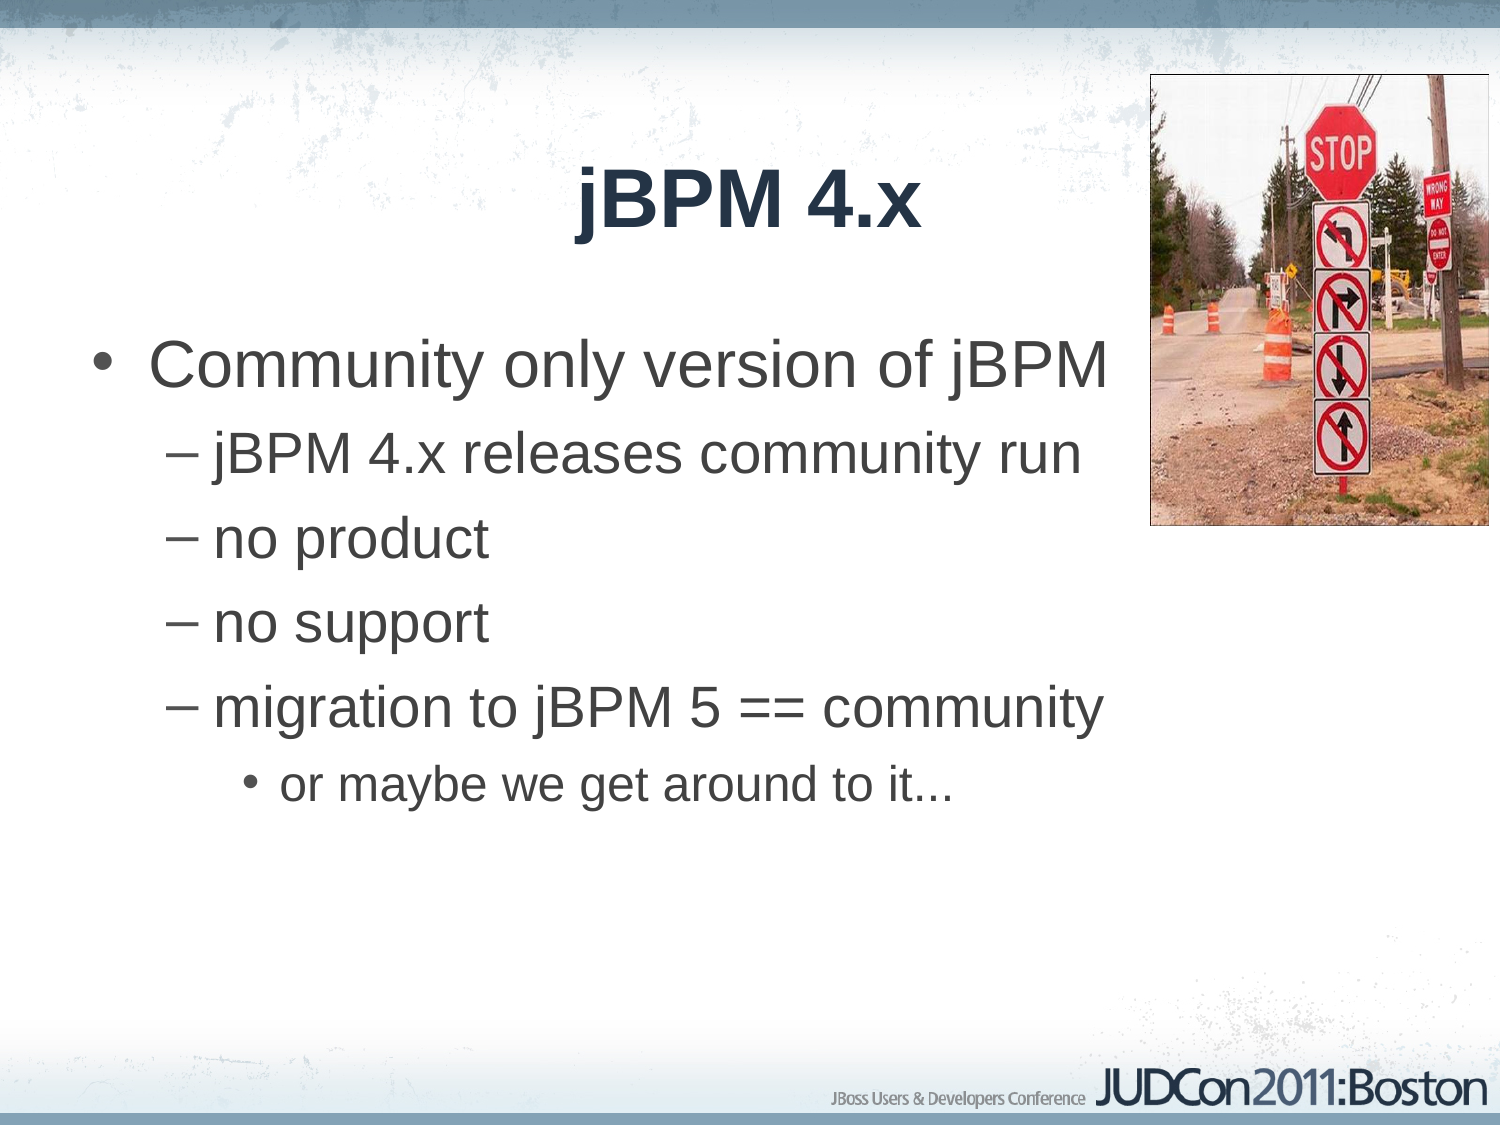

# jBPM 4.x
Community only version of jBPM
jBPM 4.x releases community run
no product
no support
migration to jBPM 5 == community
or maybe we get around to it...